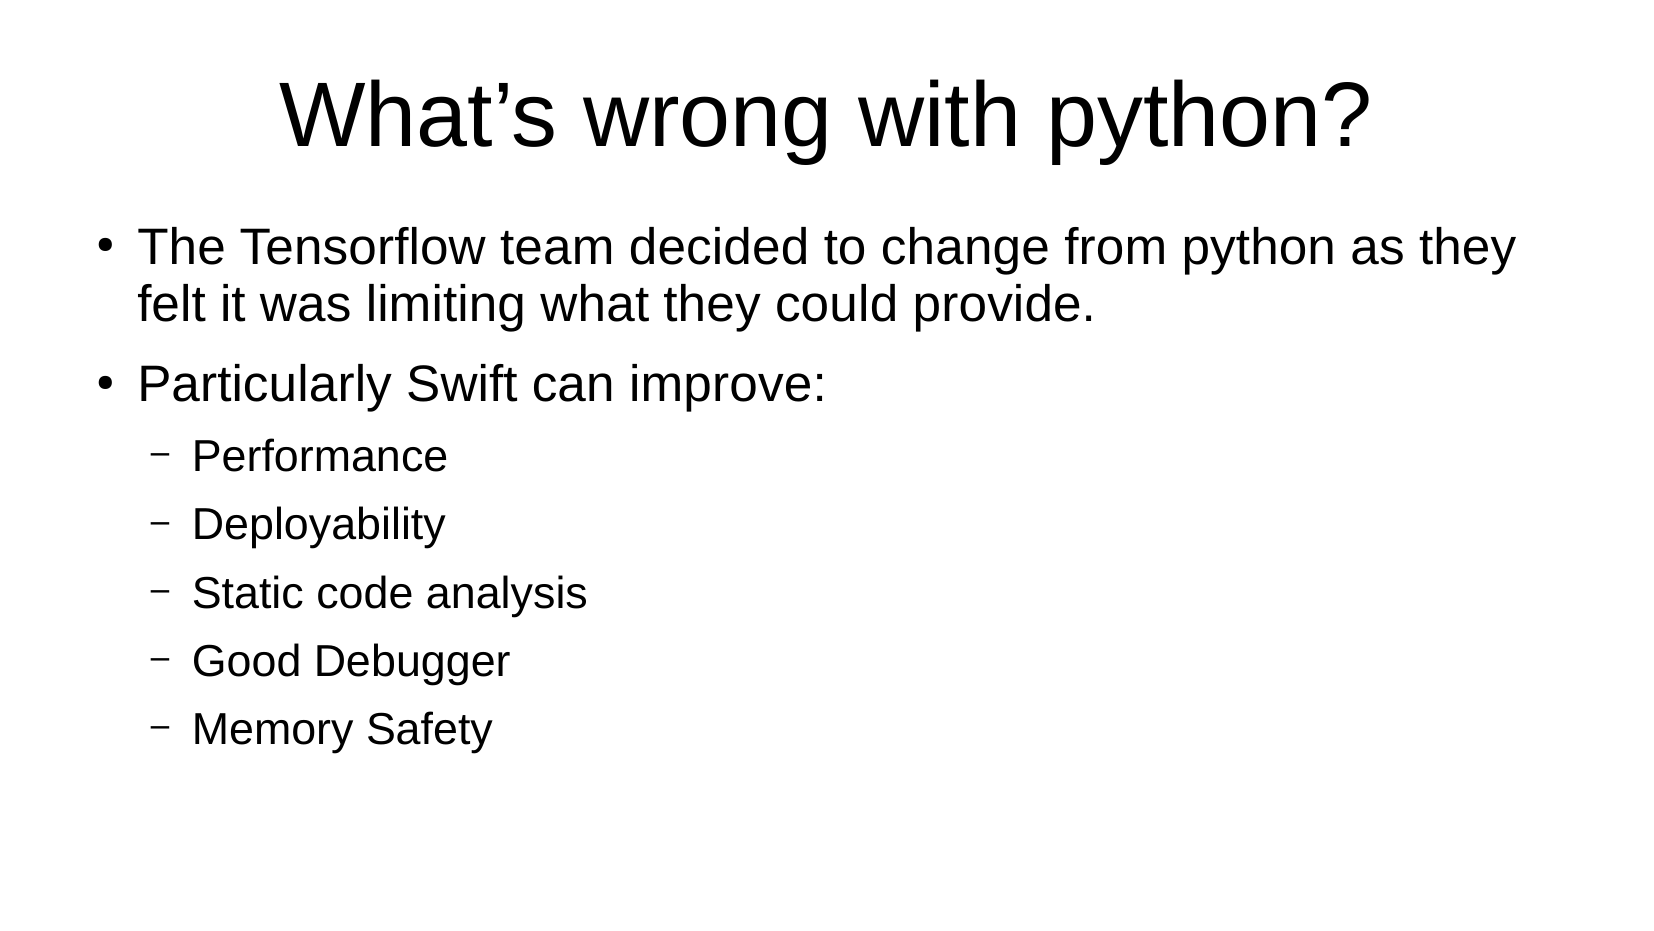

# What’s wrong with python?
The Tensorflow team decided to change from python as they felt it was limiting what they could provide.
Particularly Swift can improve:
Performance
Deployability
Static code analysis
Good Debugger
Memory Safety